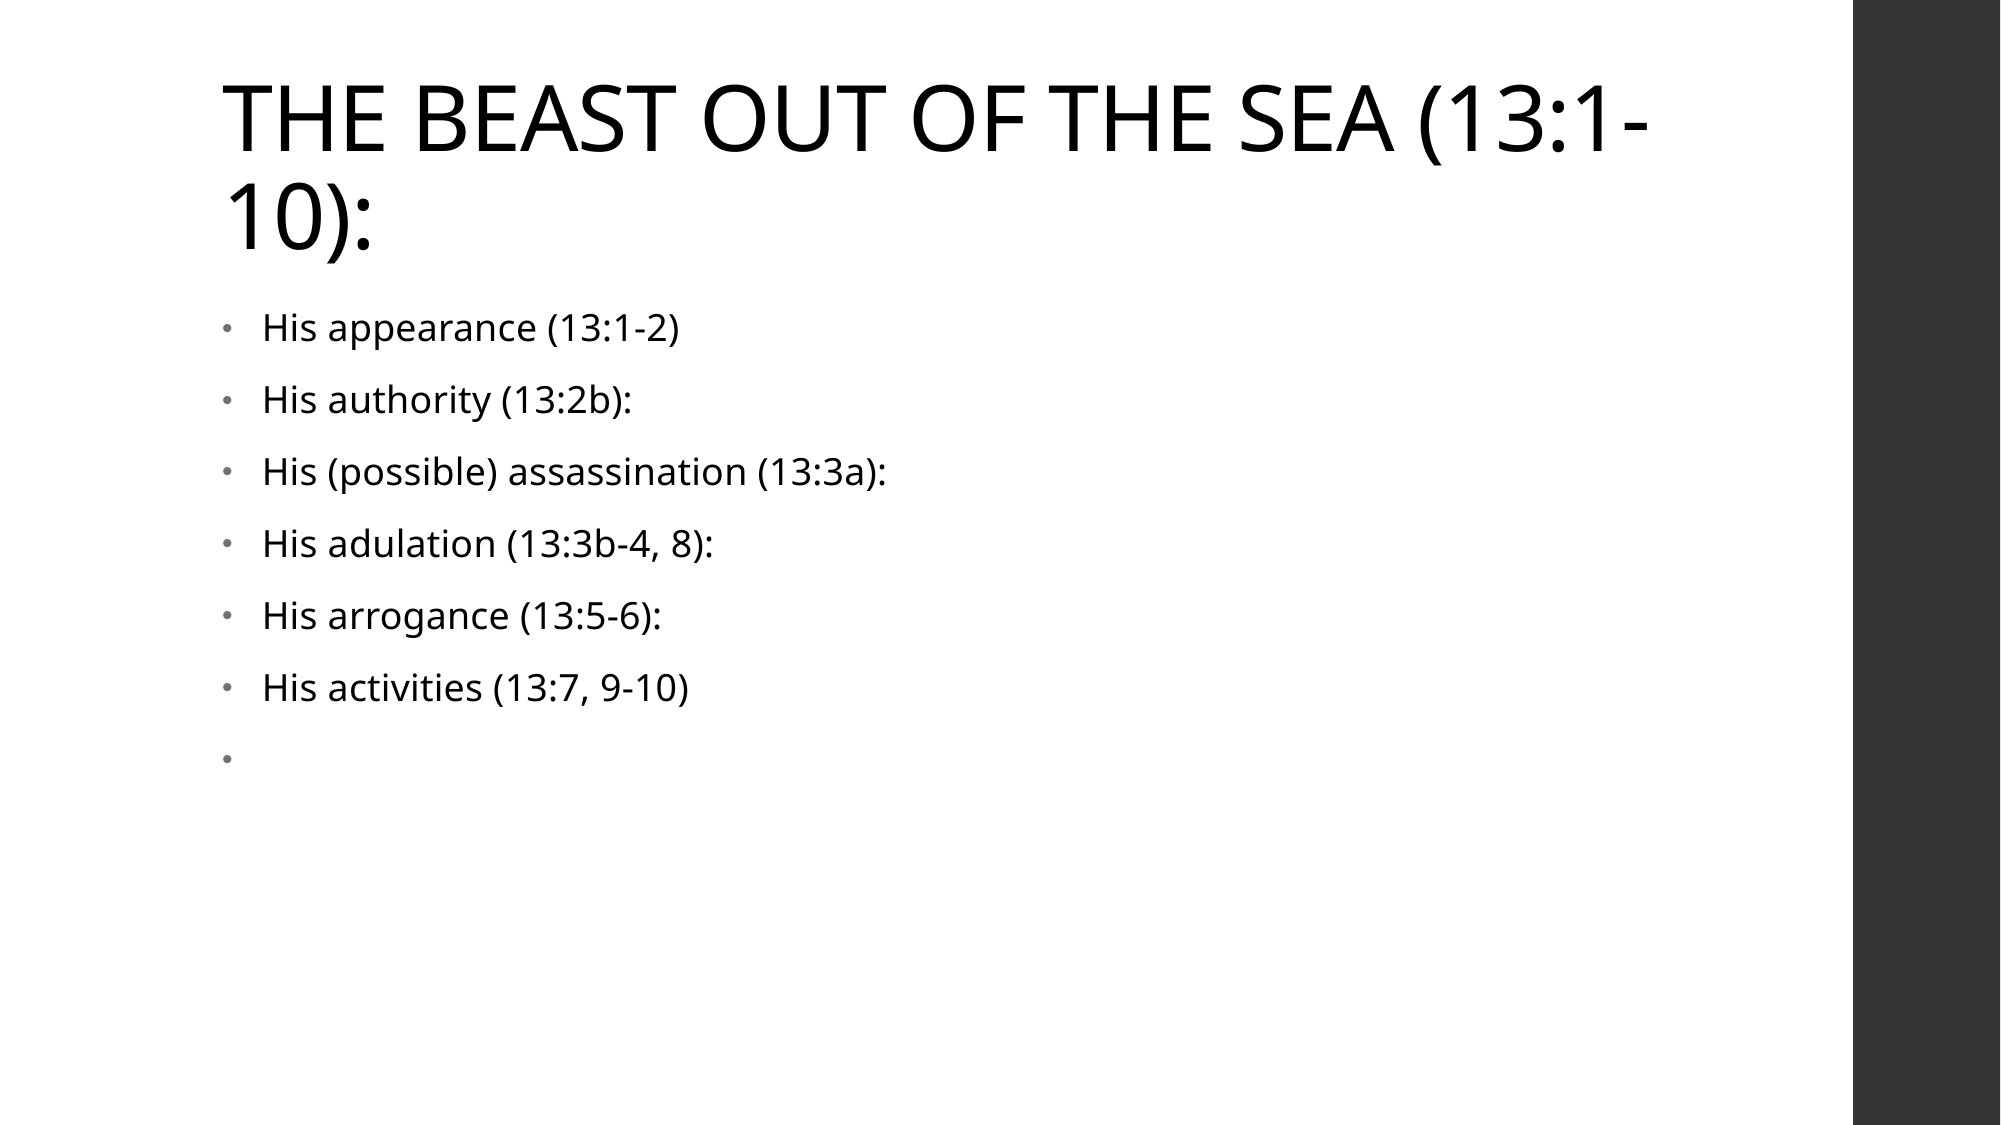

# THE BEAST OUT OF THE SEA (13:1-10):
 His appearance (13:1-2)
 His authority (13:2b):
 His (possible) assassination (13:3a):
 His adulation (13:3b-4, 8):
 His arrogance (13:5-6):
 His activities (13:7, 9-10)